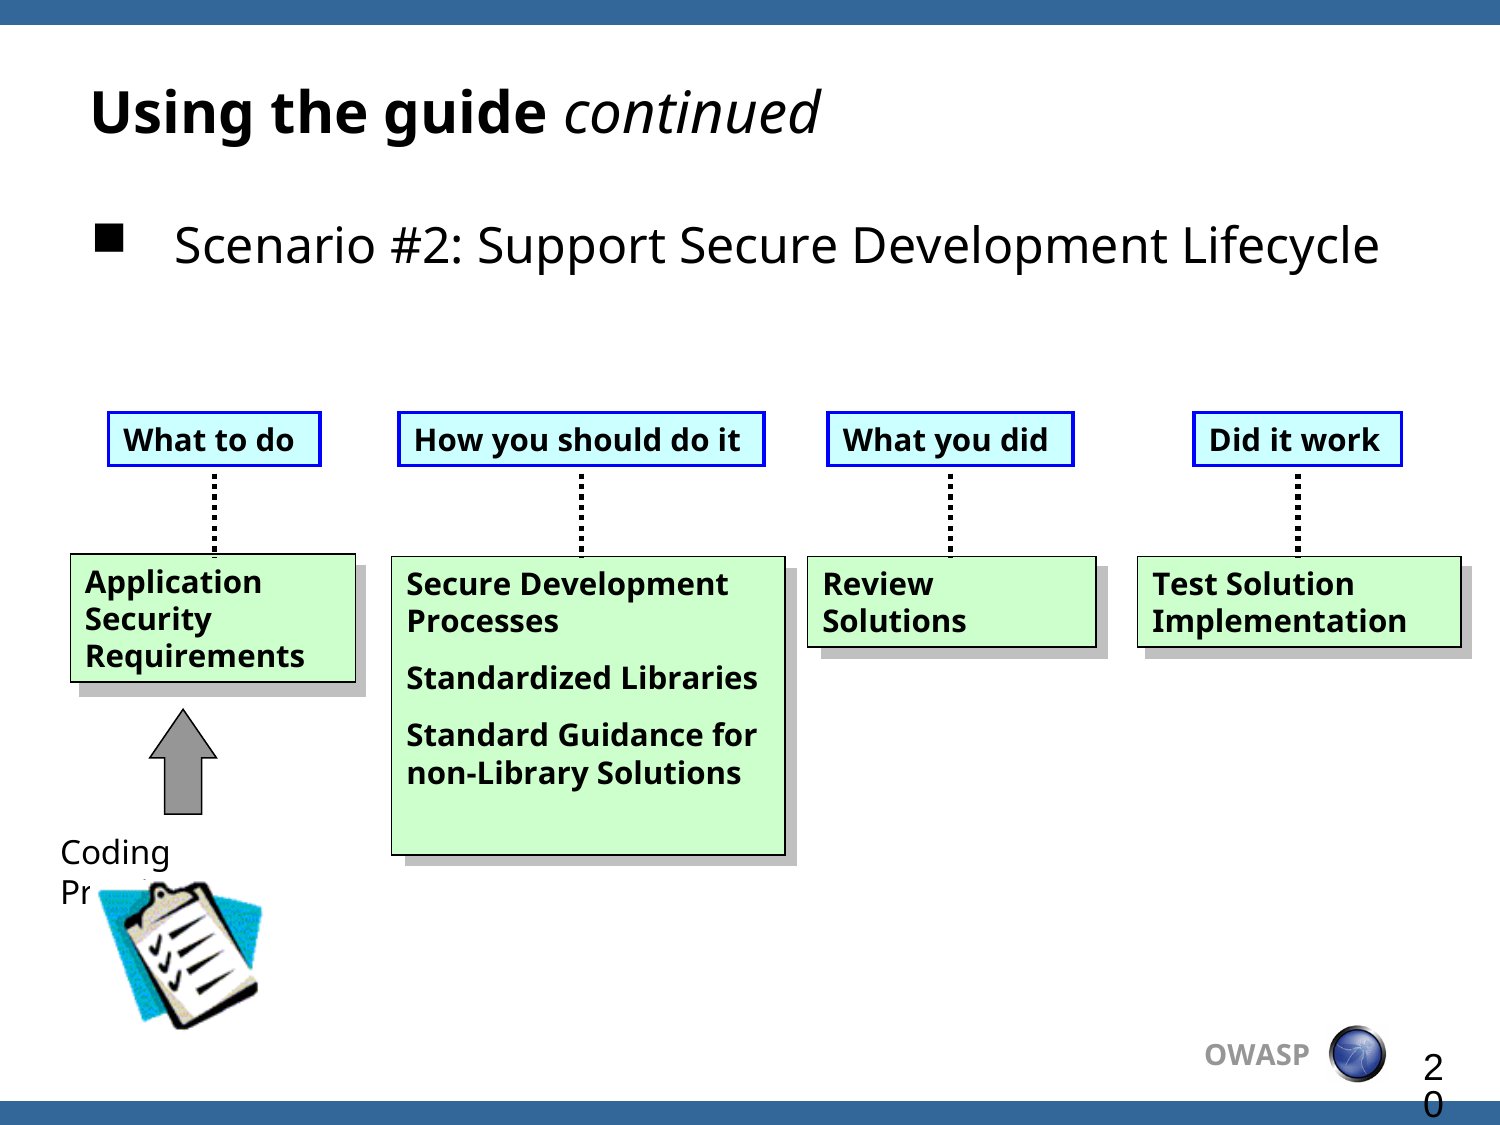

# Using the guide continued
Scenario #2: Support Secure Development Lifecycle
What to do
How you should do it
What you did
Did it work
Application Security Requirements
Secure Development Processes
Standardized Libraries
Standard Guidance for non-Library Solutions
Review Solutions
Test Solution Implementation
Coding Practices
20